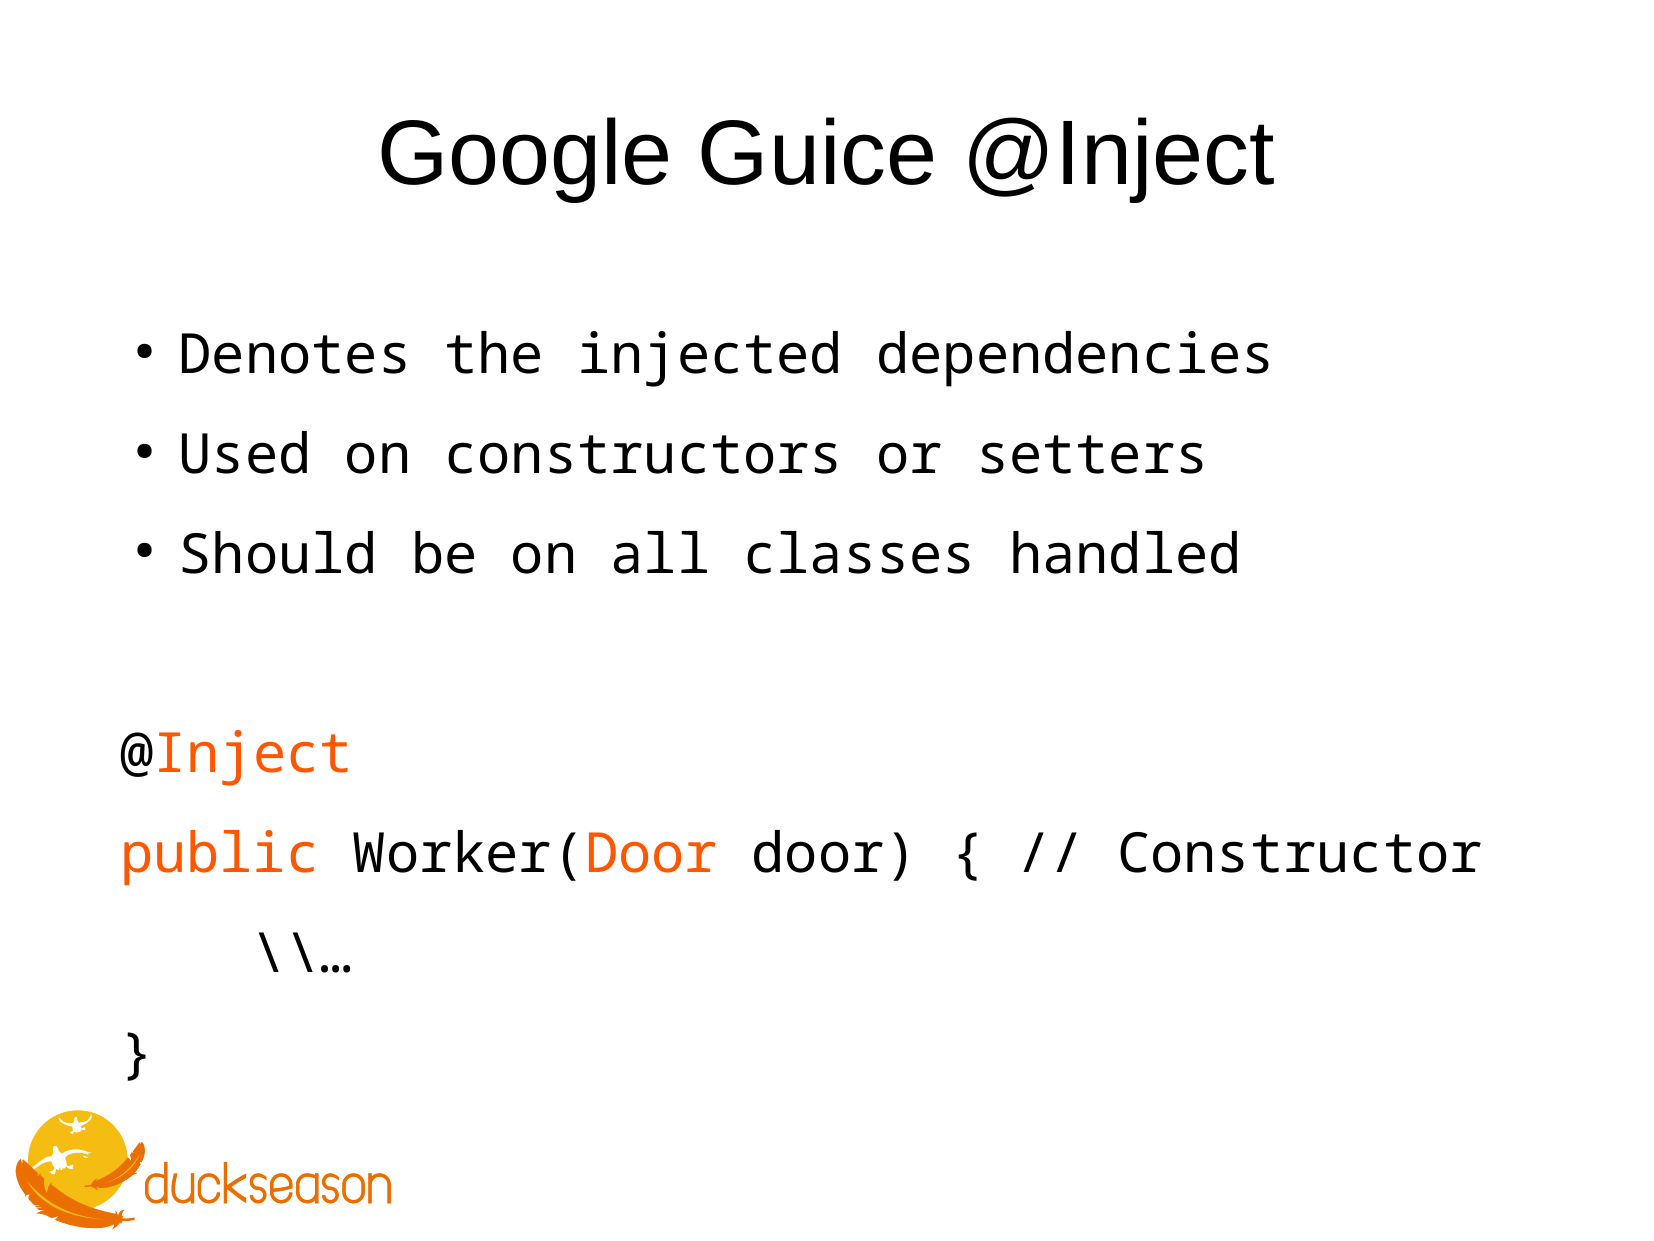

# Google Guice @Inject
Denotes the injected dependencies
Used on constructors or setters
Should be on all classes handled
@Inject
public Worker(Door door) { // Constructor
 \\…
}